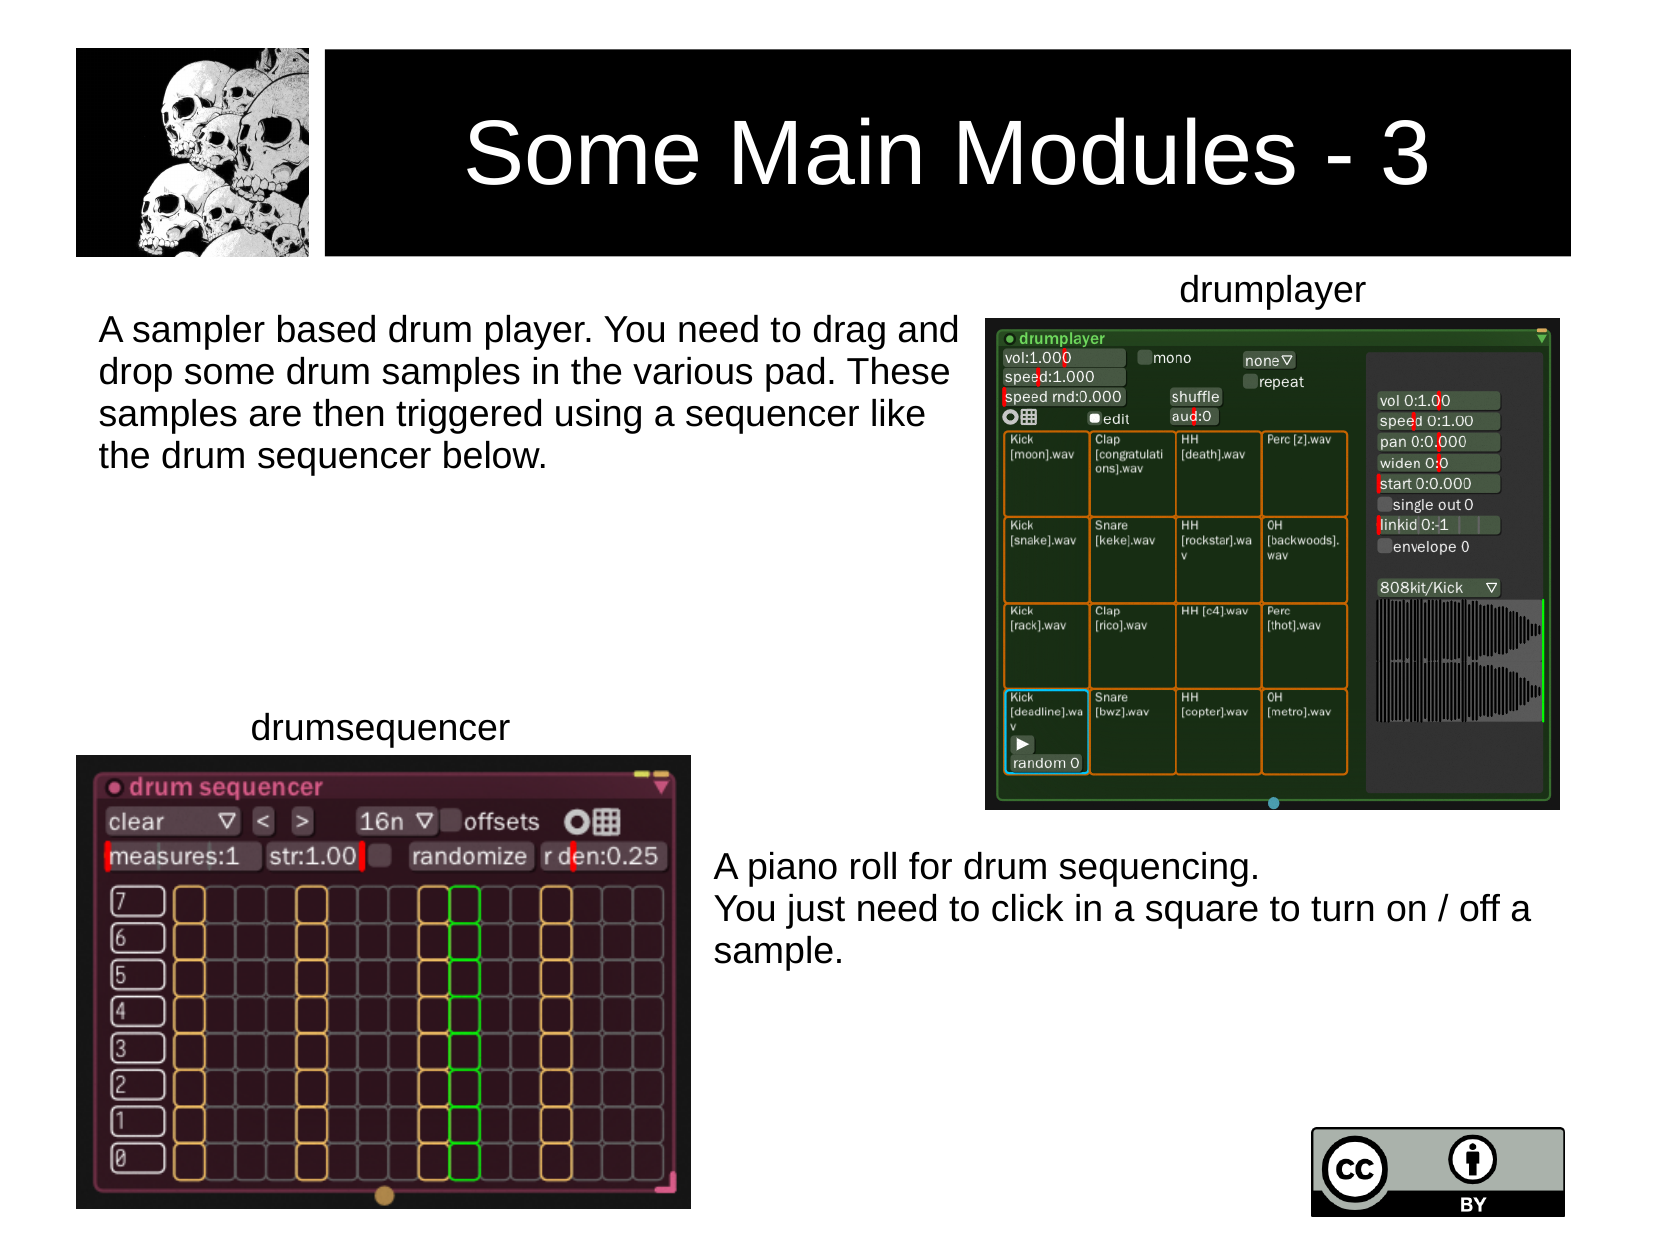

# Some Main Modules - 3
drumplayer
A sampler based drum player. You need to drag and drop some drum samples in the various pad. These samples are then triggered using a sequencer like the drum sequencer below.
drumsequencer
A piano roll for drum sequencing.
You just need to click in a square to turn on / off a sample.